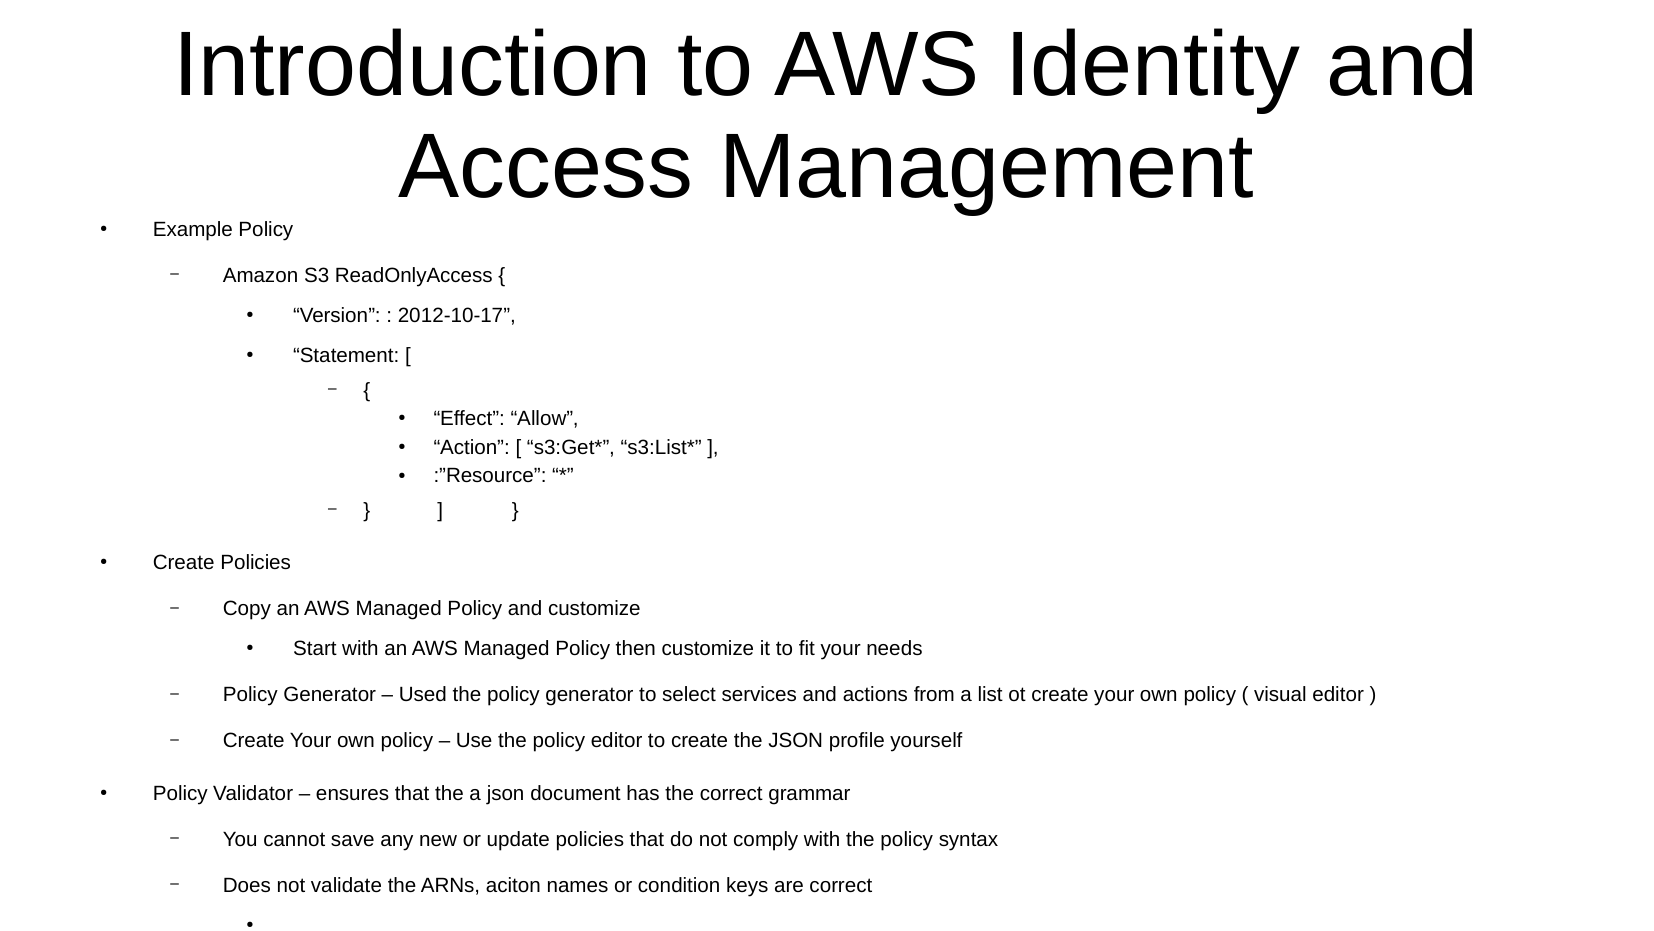

# Introduction to AWS Identity and Access Management
Example Policy
Amazon S3 ReadOnlyAccess {
“Version”: : 2012-10-17”,
“Statement: [
{
“Effect”: “Allow”,
“Action”: [ “s3:Get*”, “s3:List*” ],
:”Resource”: “*”
} 		] 		}
Create Policies
Copy an AWS Managed Policy and customize
Start with an AWS Managed Policy then customize it to fit your needs
Policy Generator – Used the policy generator to select services and actions from a list ot create your own policy ( visual editor )
Create Your own policy – Use the policy editor to create the JSON profile yourself
Policy Validator – ensures that the a json document has the correct grammar
You cannot save any new or update policies that do not comply with the policy syntax
Does not validate the ARNs, aciton names or condition keys are correct